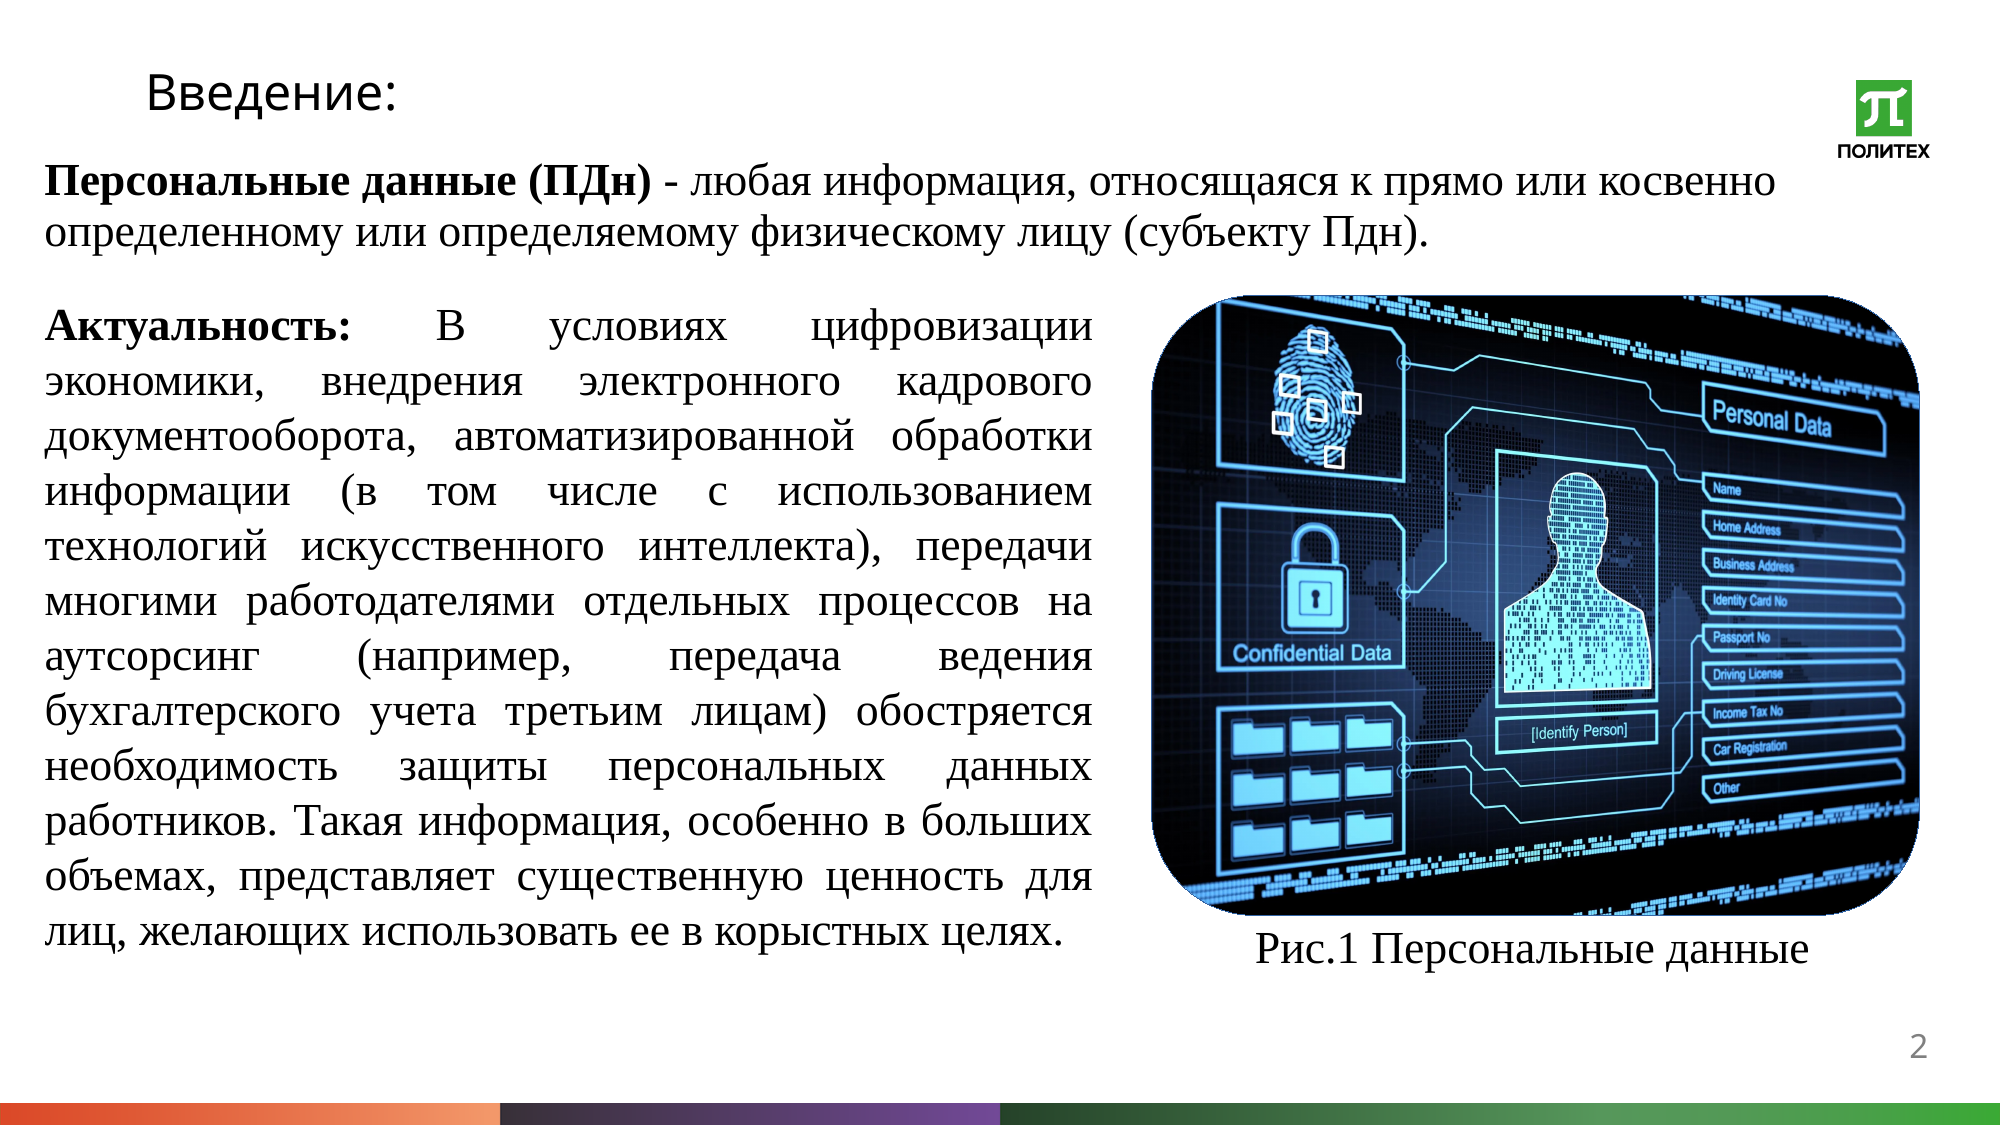

# Введение:
Персональные данные (ПДн) - любая информация, относящаяся к прямо или косвенно определенному или определяемому физическому лицу (субъекту Пдн).
Актуальность: В условиях цифровизации экономики, внедрения электронного кадрового документооборота, автоматизированной обработки информации (в том числе с использованием технологий искусственного интеллекта), передачи многими работодателями отдельных процессов на аутсорсинг (например, передача ведения бухгалтерского учета третьим лицам) обостряется необходимость защиты персональных данных работников. Такая информация, особенно в больших объемах, представляет существенную ценность для лиц, желающих использовать ее в корыстных целях.
Рис.1 Персональные данные